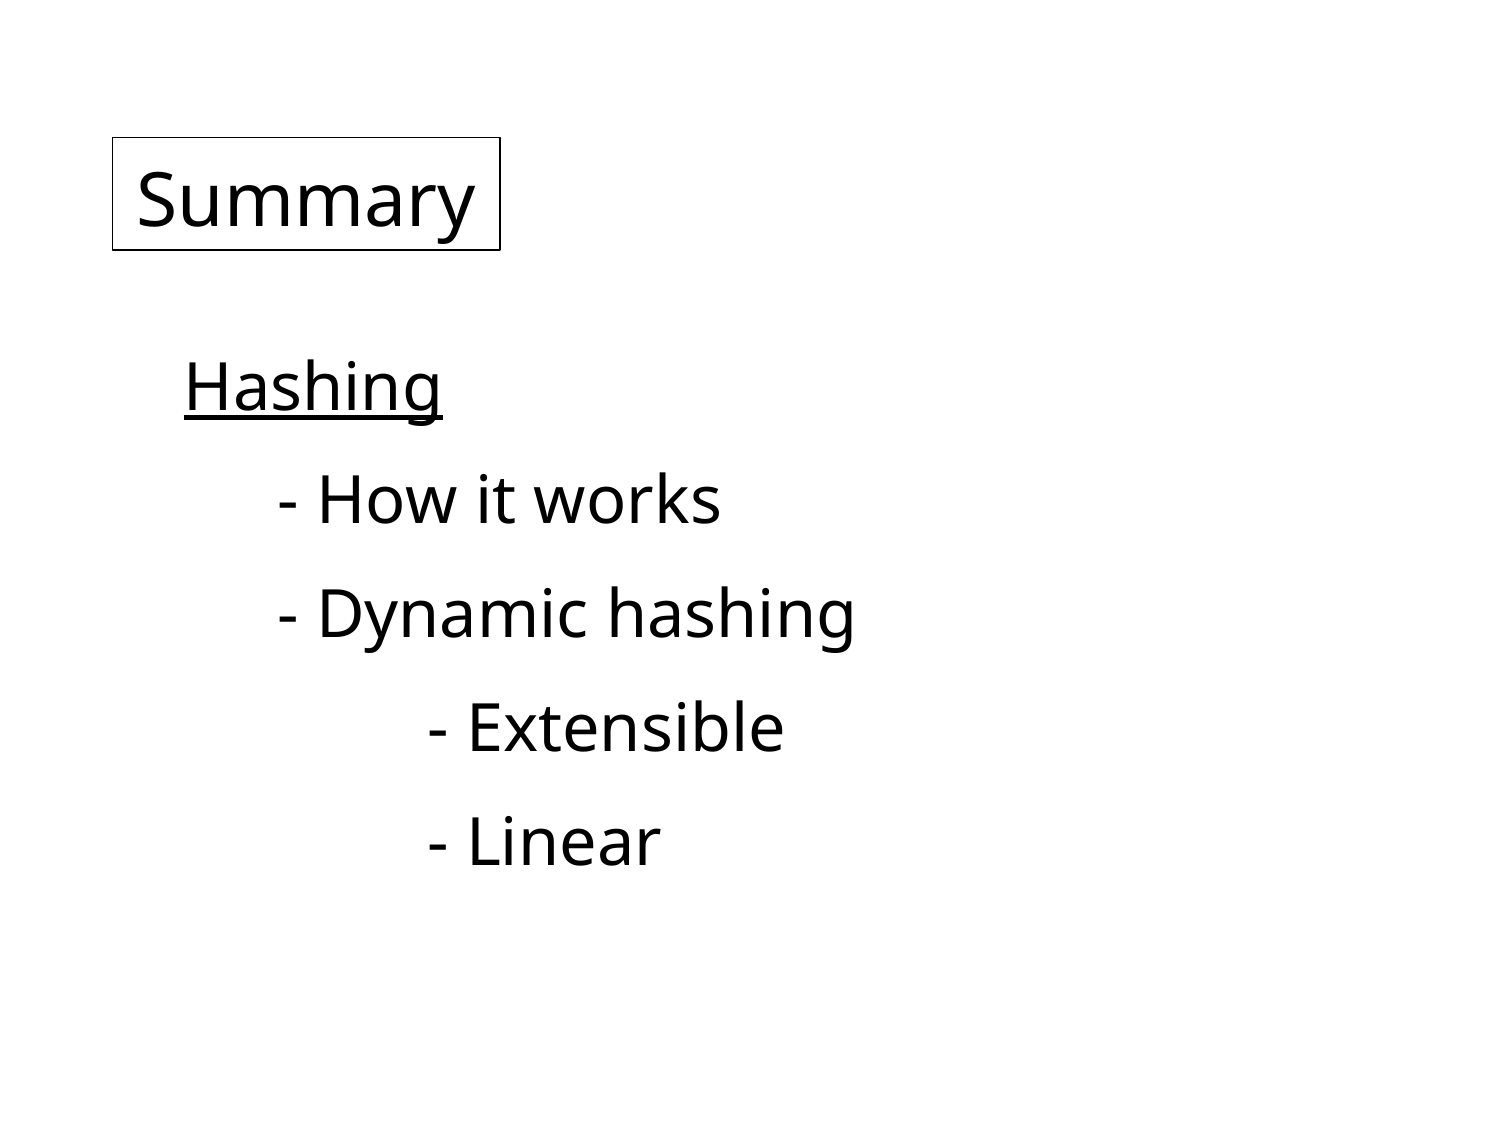

Summary
# Hashing
		- How it works
		- Dynamic hashing
			- Extensible
			- Linear